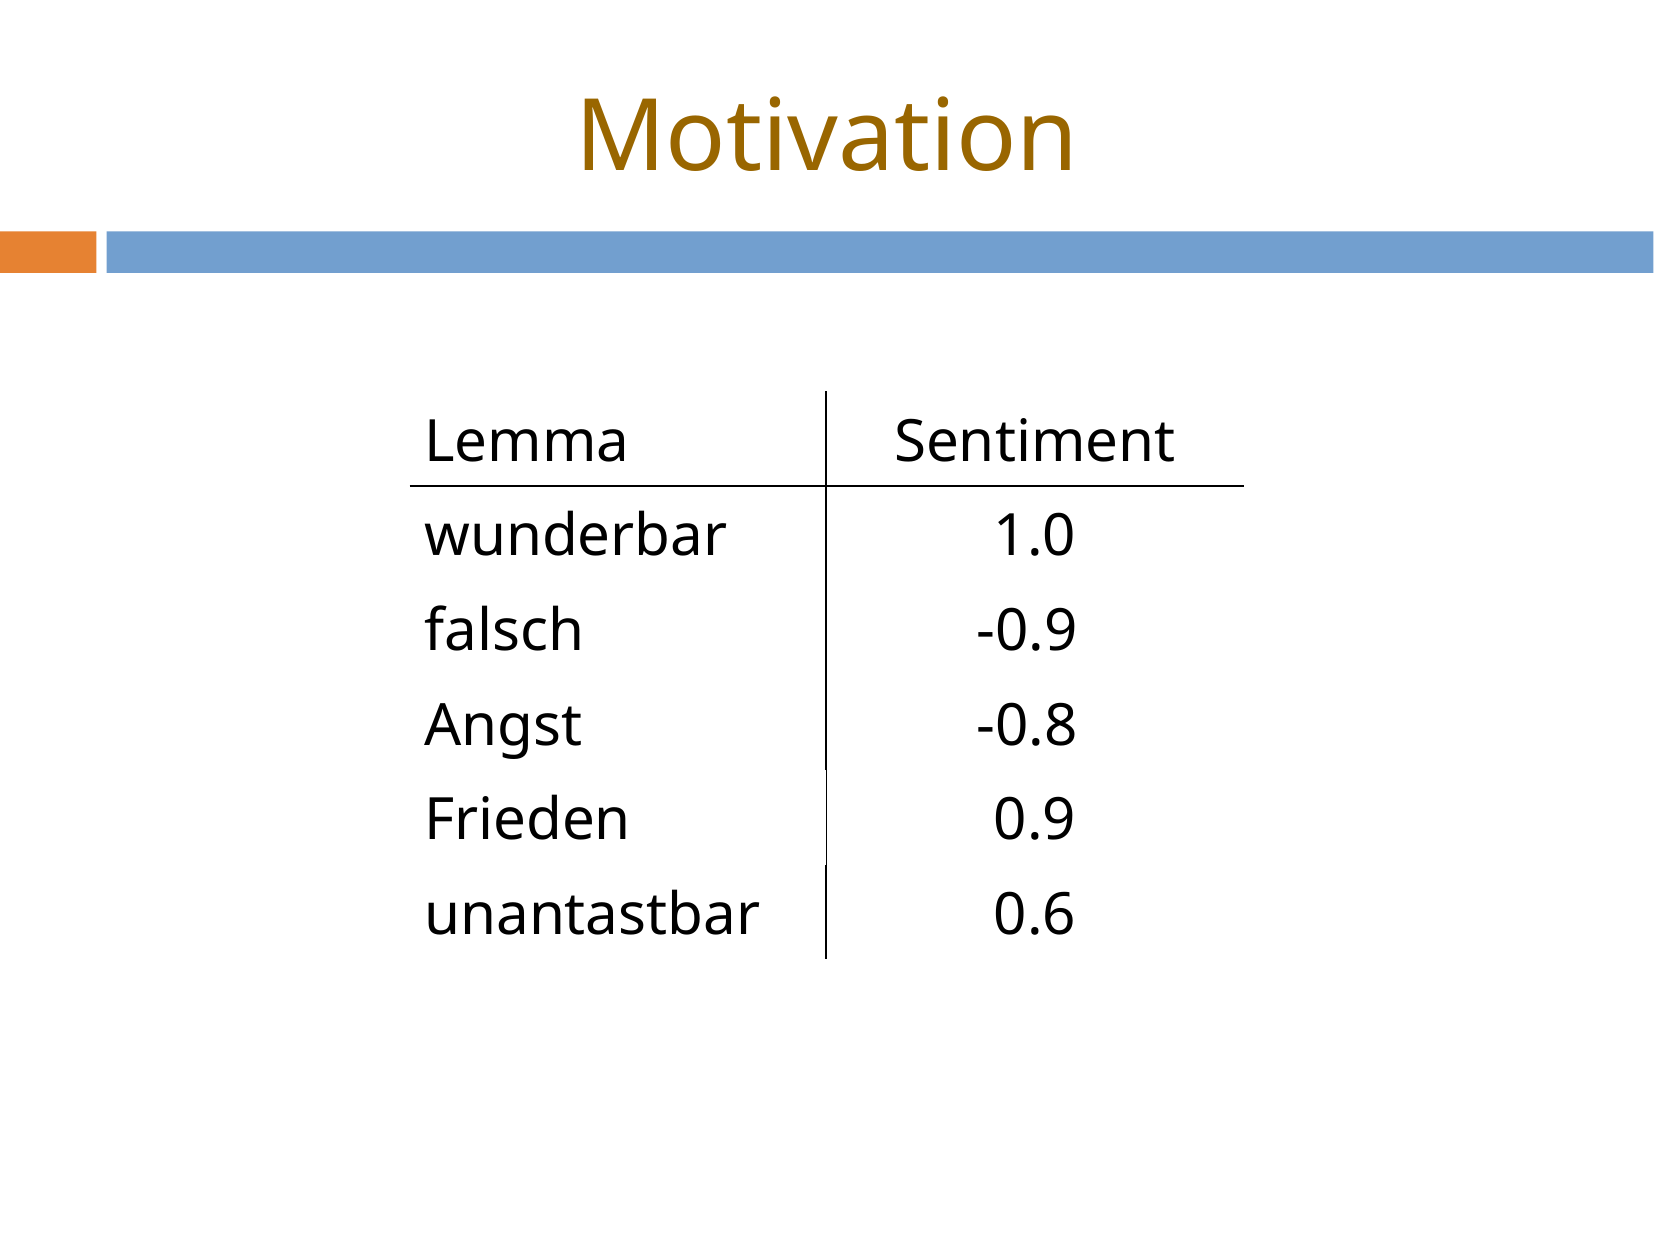

# Motivation
| Lemma | Sentiment |
| --- | --- |
| wunderbar | 1.0 |
| falsch | -0.9 |
| Angst | -0.8 |
| Frieden | 0.9 |
| unantastbar | 0.6 |